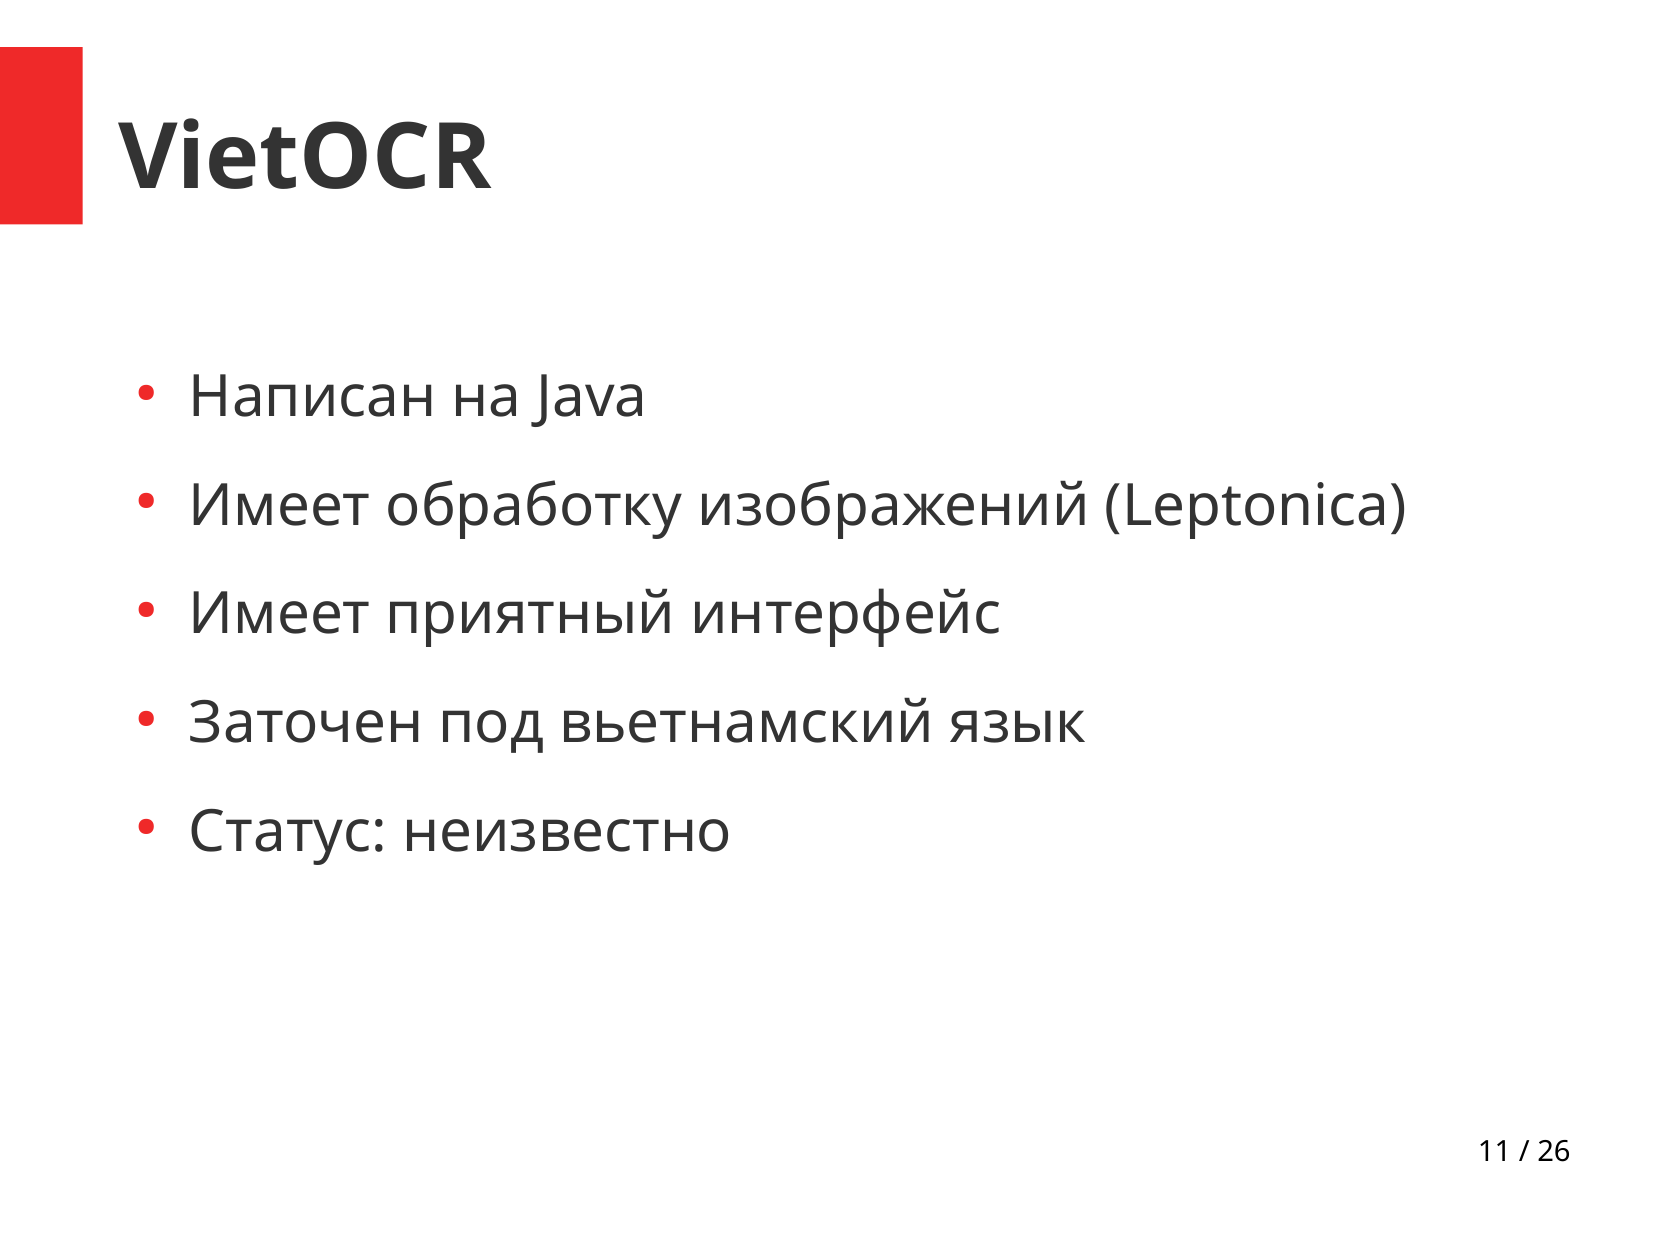

# VietOCR
Написан на Java
Имеет обработку изображений (Leptonica)
Имеет приятный интерфейс
Заточен под вьетнамский язык
Статус: неизвестно
11